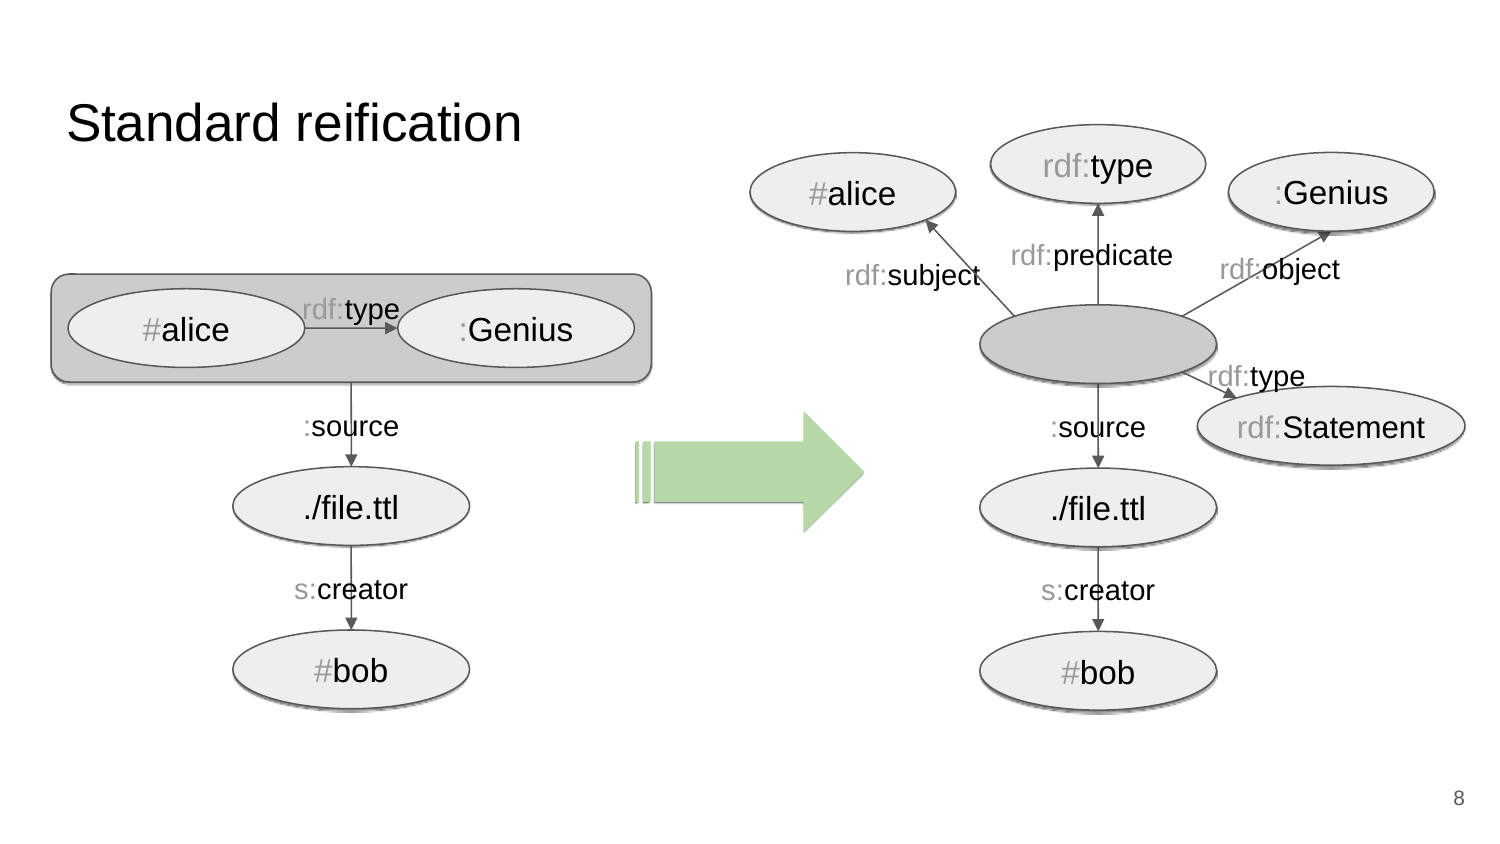

# Standard reification
rdf:type
:Genius
#alice
rdf:predicate
rdf:object
rdf:subject
rdf:type
#alice
:Genius
rdf:type
rdf:Statement
:source
:source
./file.ttl
./file.ttl
s:creator
s:creator
#bob
#bob